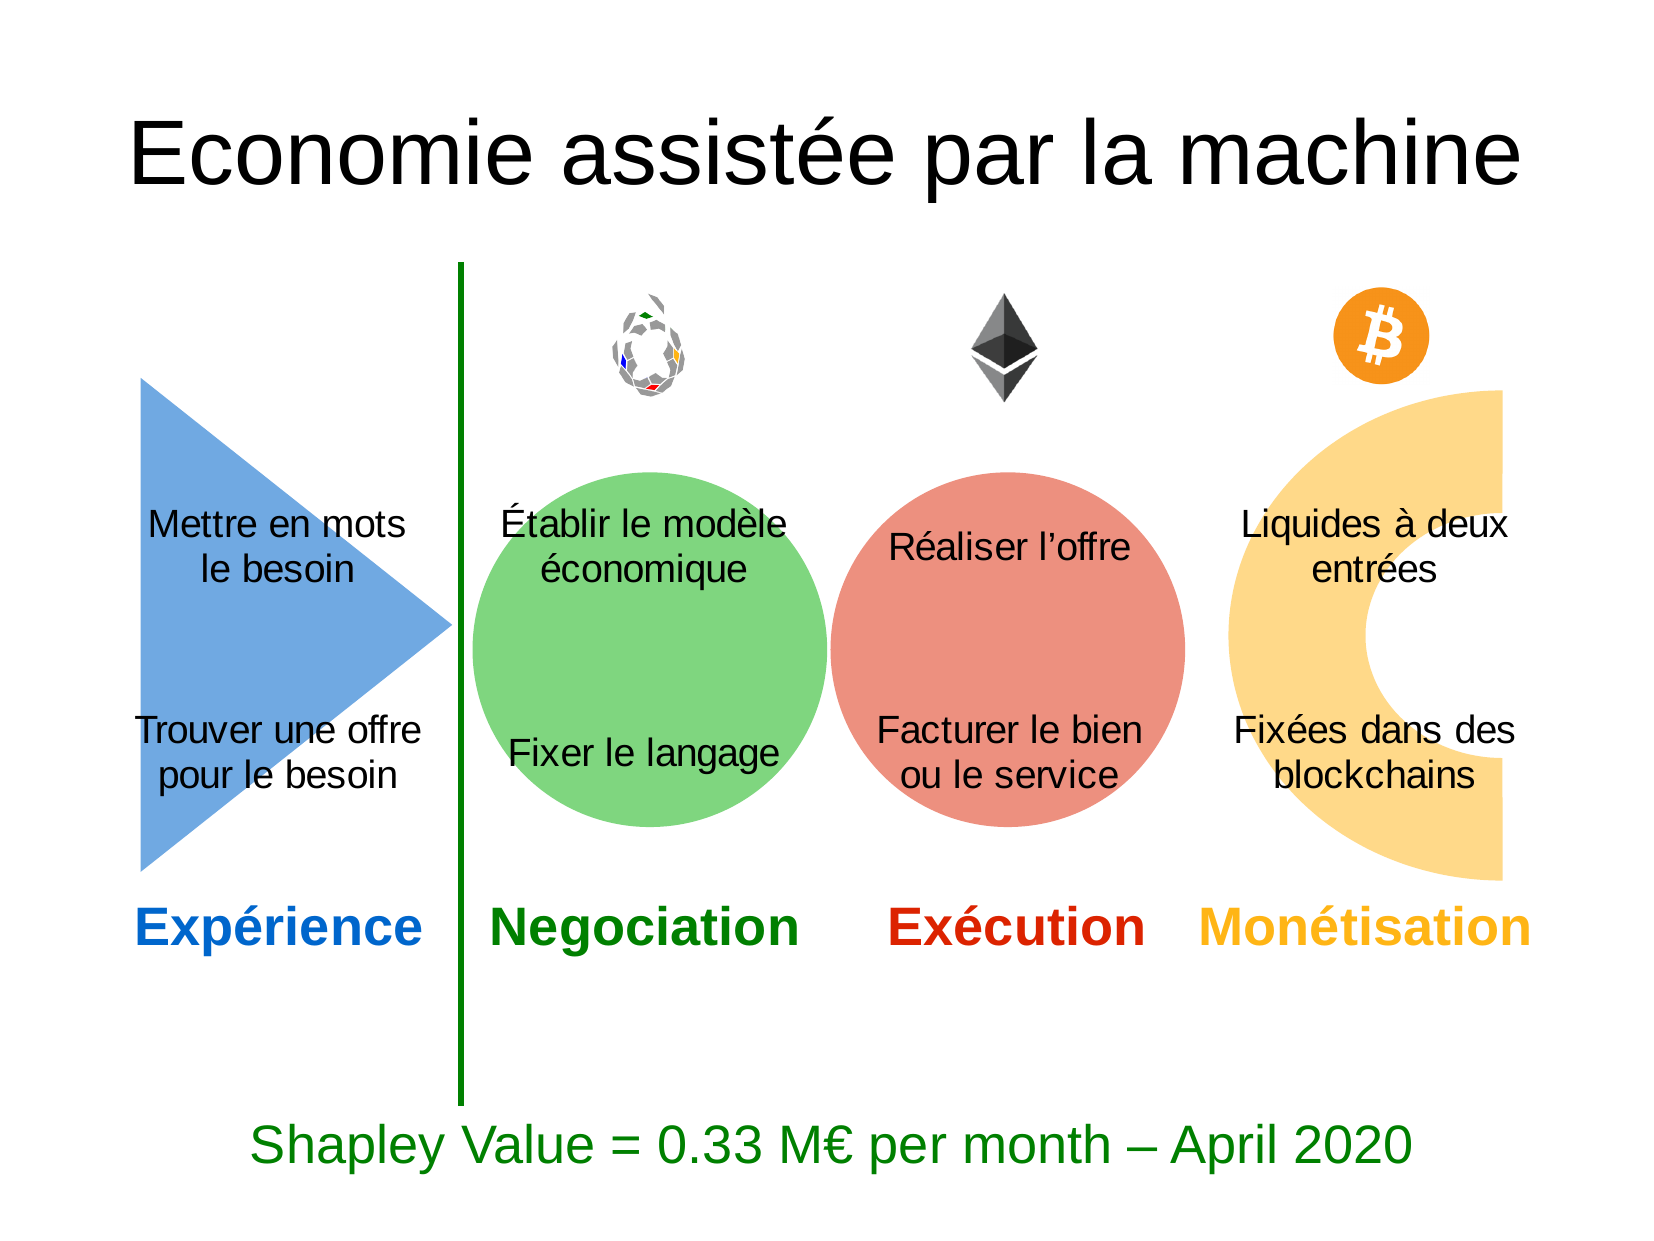

# Economie assistée par la machine
Expérience
Negociation
Exécution
Monétisation
Shapley Value = 0.33 M€ per month – April 2020